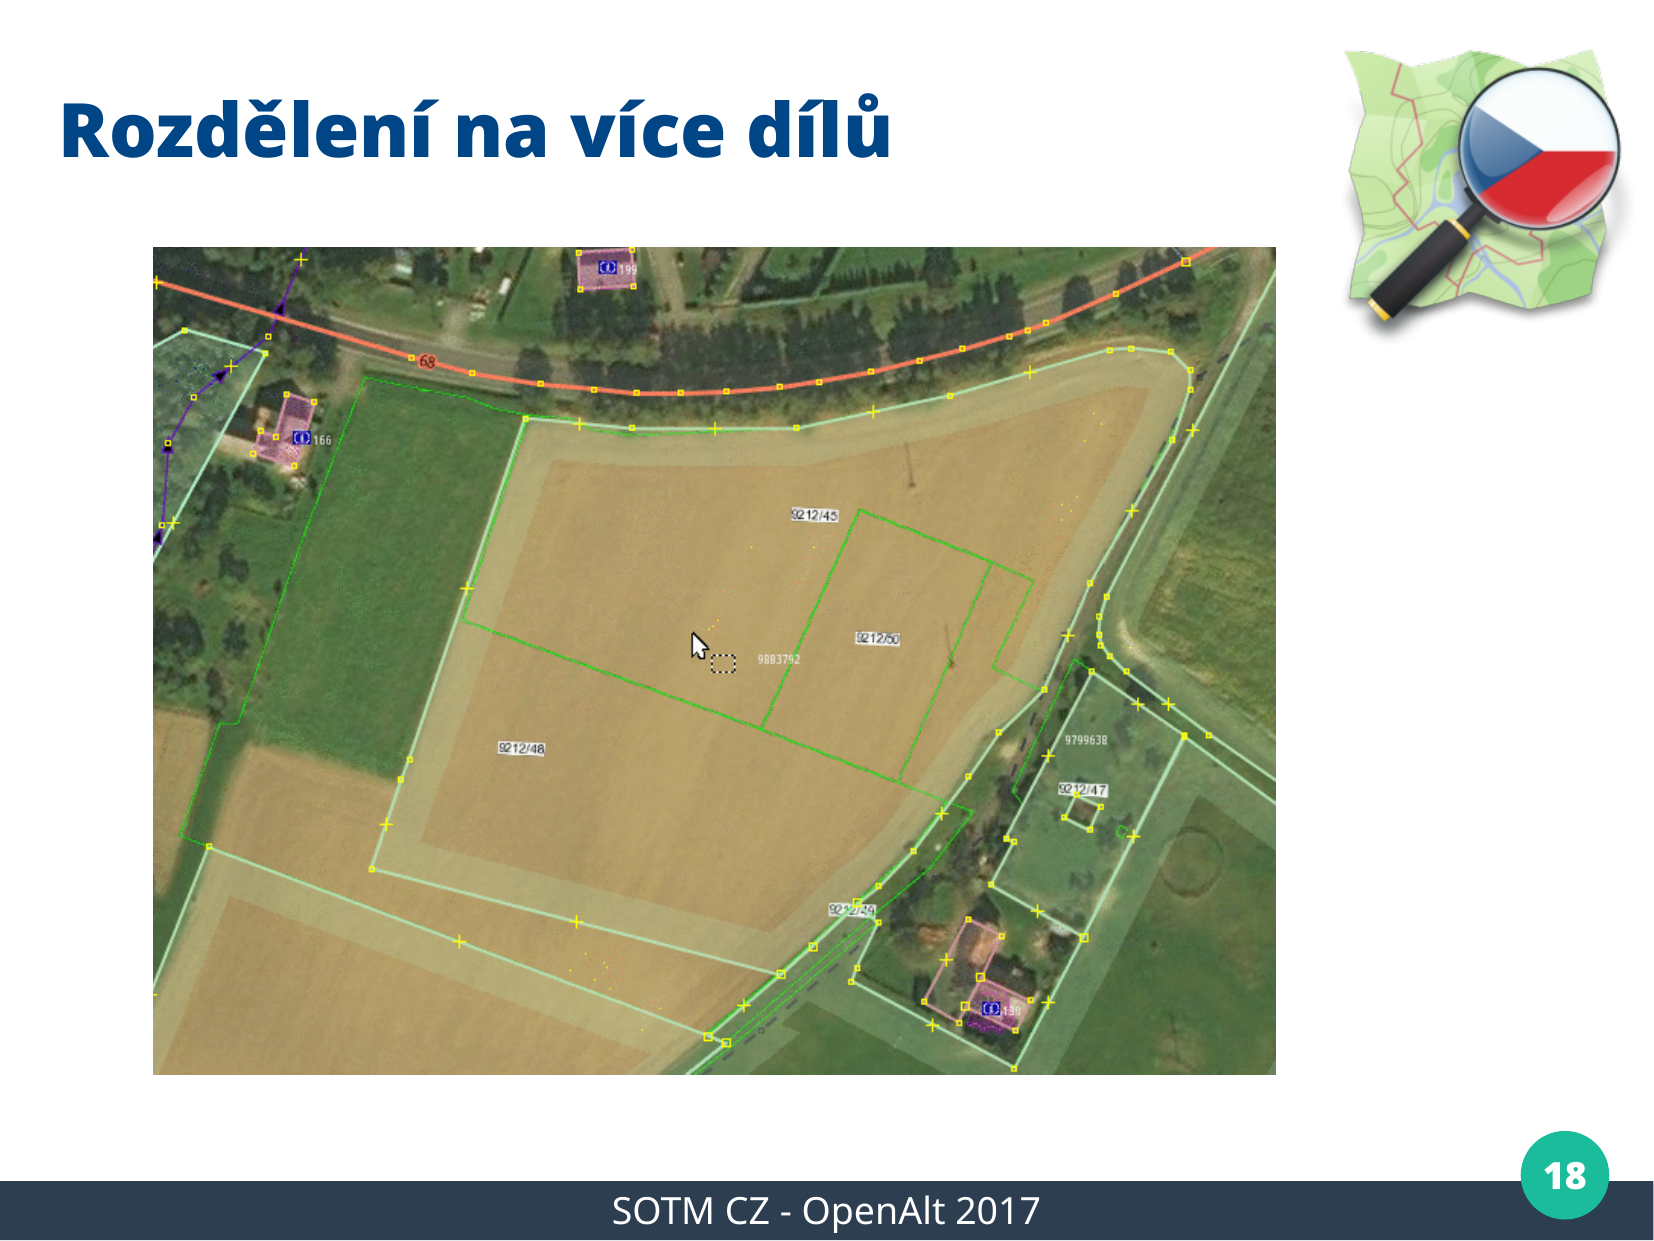

# Rozdělení na více dílů
18
SOTM CZ - OpenAlt 2017